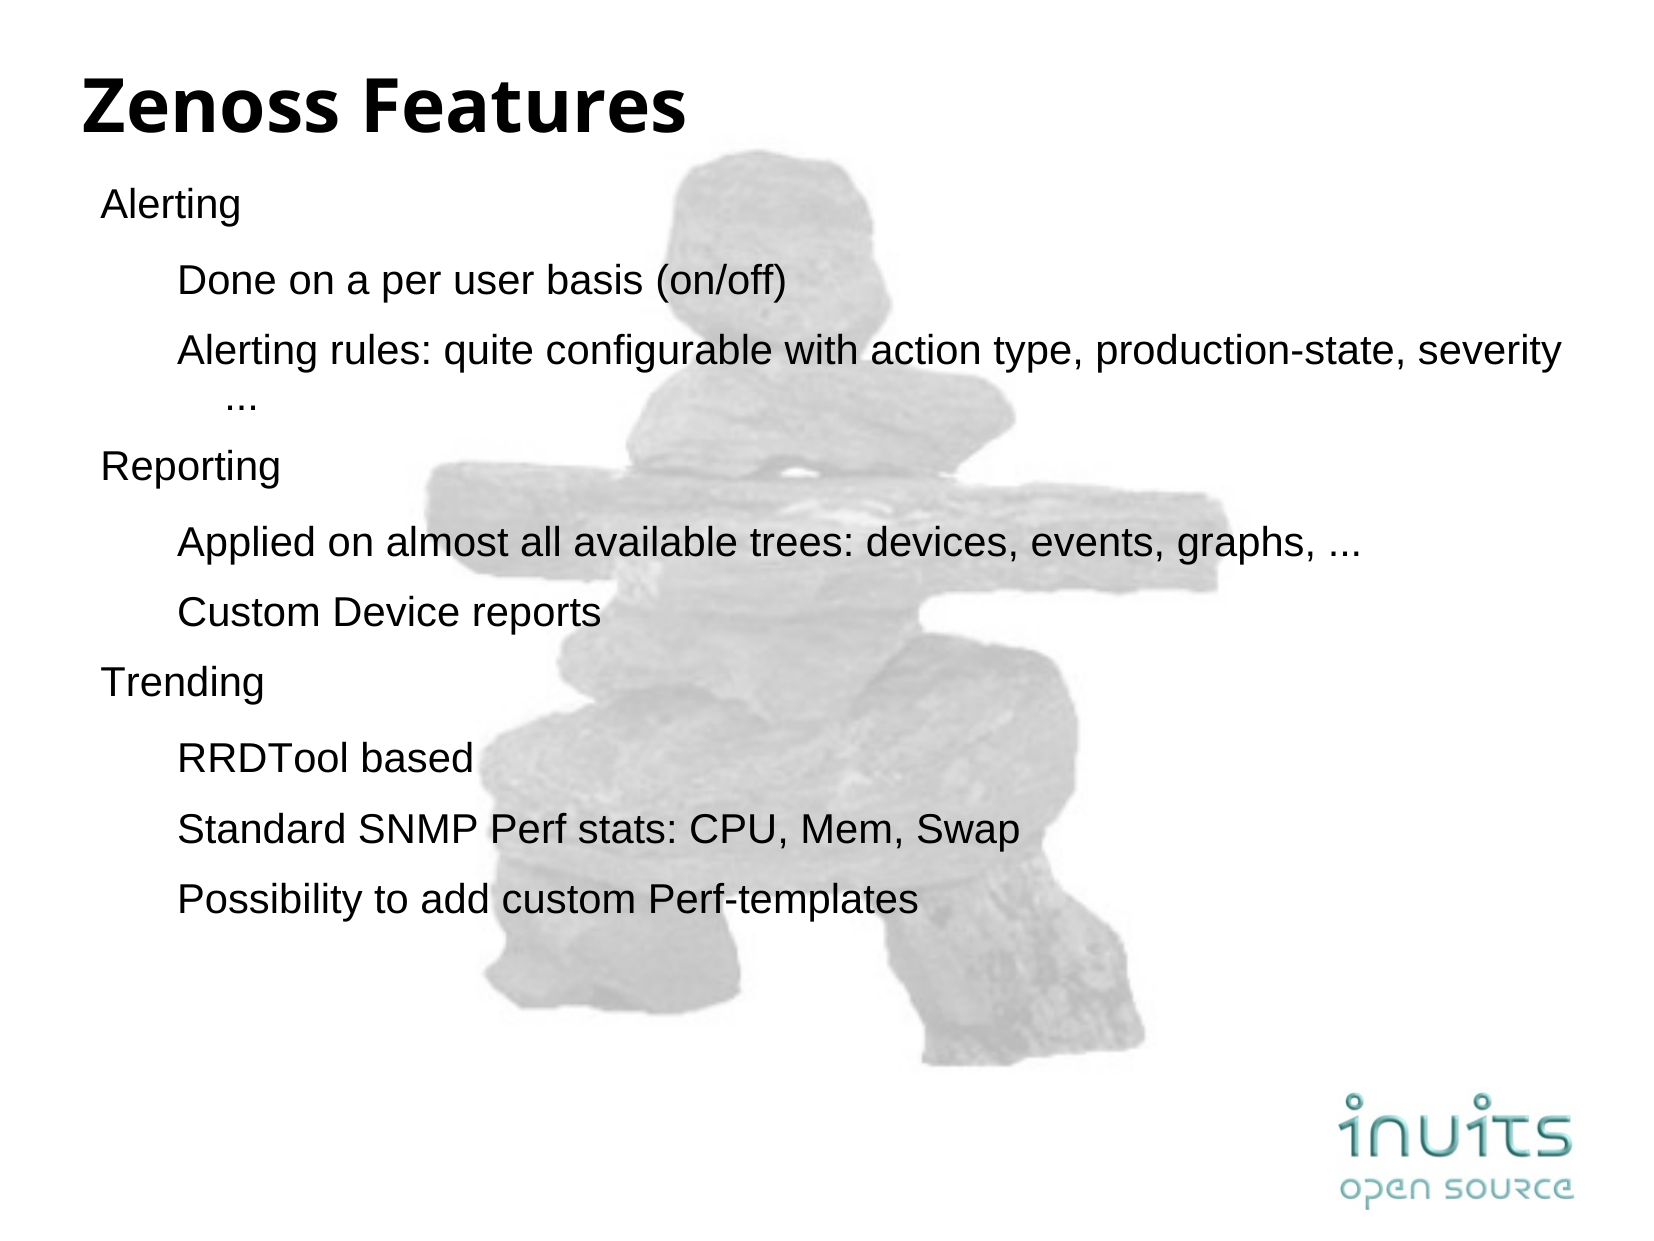

# Zenoss Features
Alerting
Done on a per user basis (on/off)
Alerting rules: quite configurable with action type, production-state, severity ...
Reporting
Applied on almost all available trees: devices, events, graphs, ...
Custom Device reports
Trending
RRDTool based
Standard SNMP Perf stats: CPU, Mem, Swap
Possibility to add custom Perf-templates
51